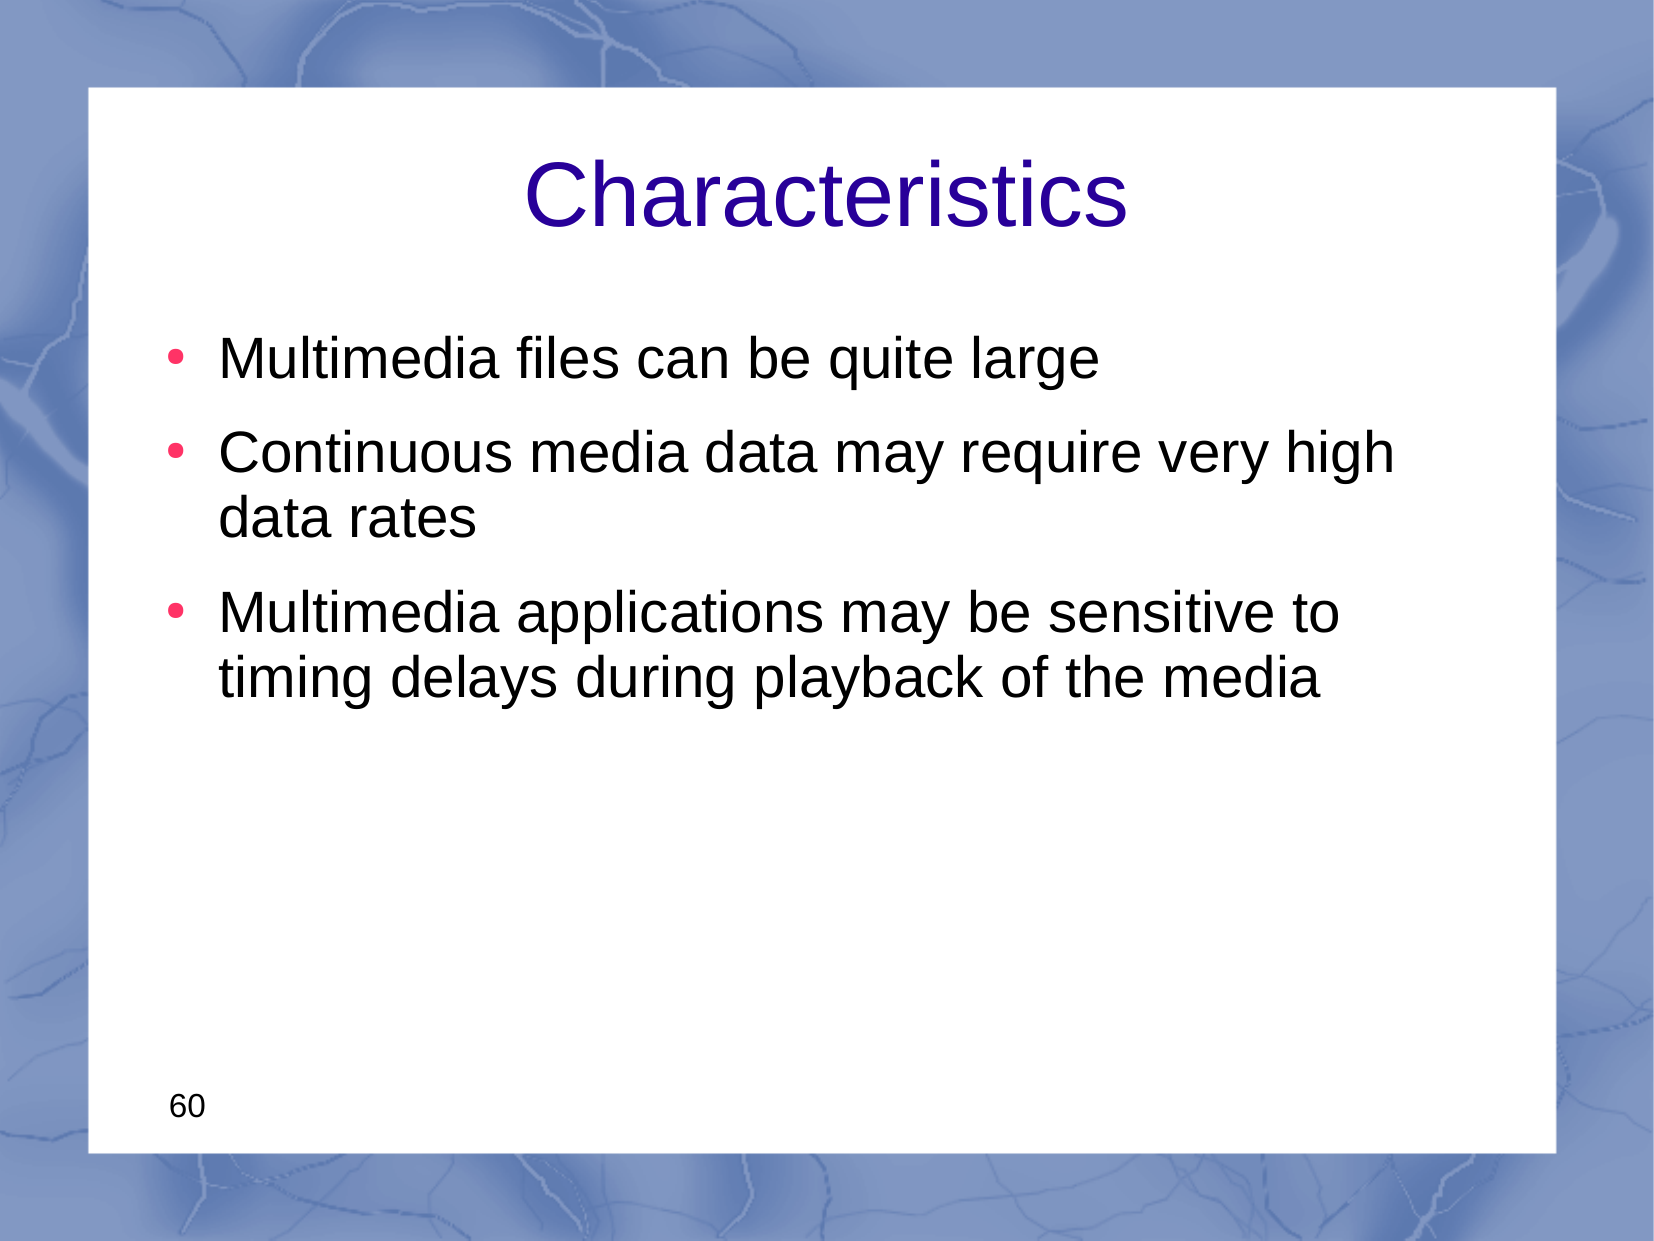

# Characteristics
Multimedia files can be quite large
Continuous media data may require very high data rates
Multimedia applications may be sensitive to timing delays during playback of the media
60